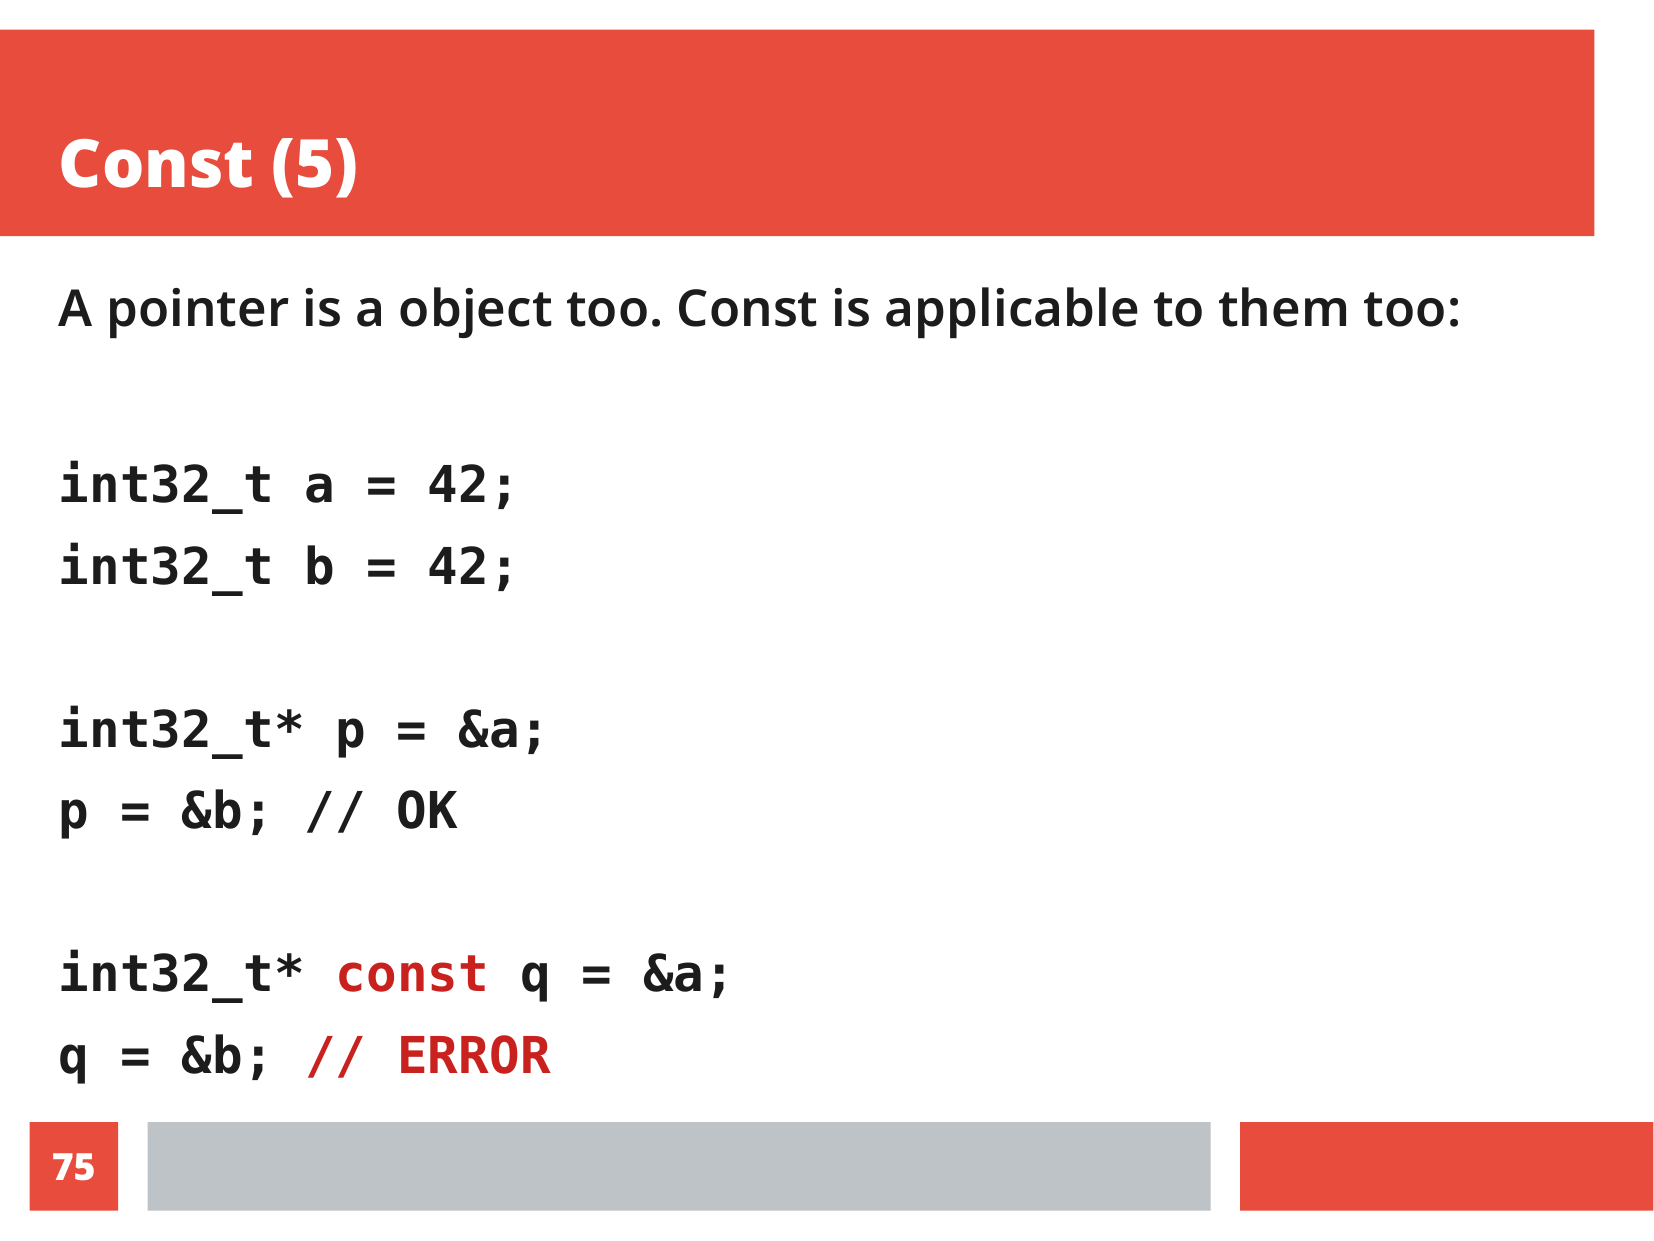

# Const (5)
A pointer is a object too. Const is applicable to them too:
int32_t a = 42;
int32_t b = 42;
int32_t* p = &a;
p = &b; // OK
int32_t* const q = &a;
q = &b; // ERROR
75